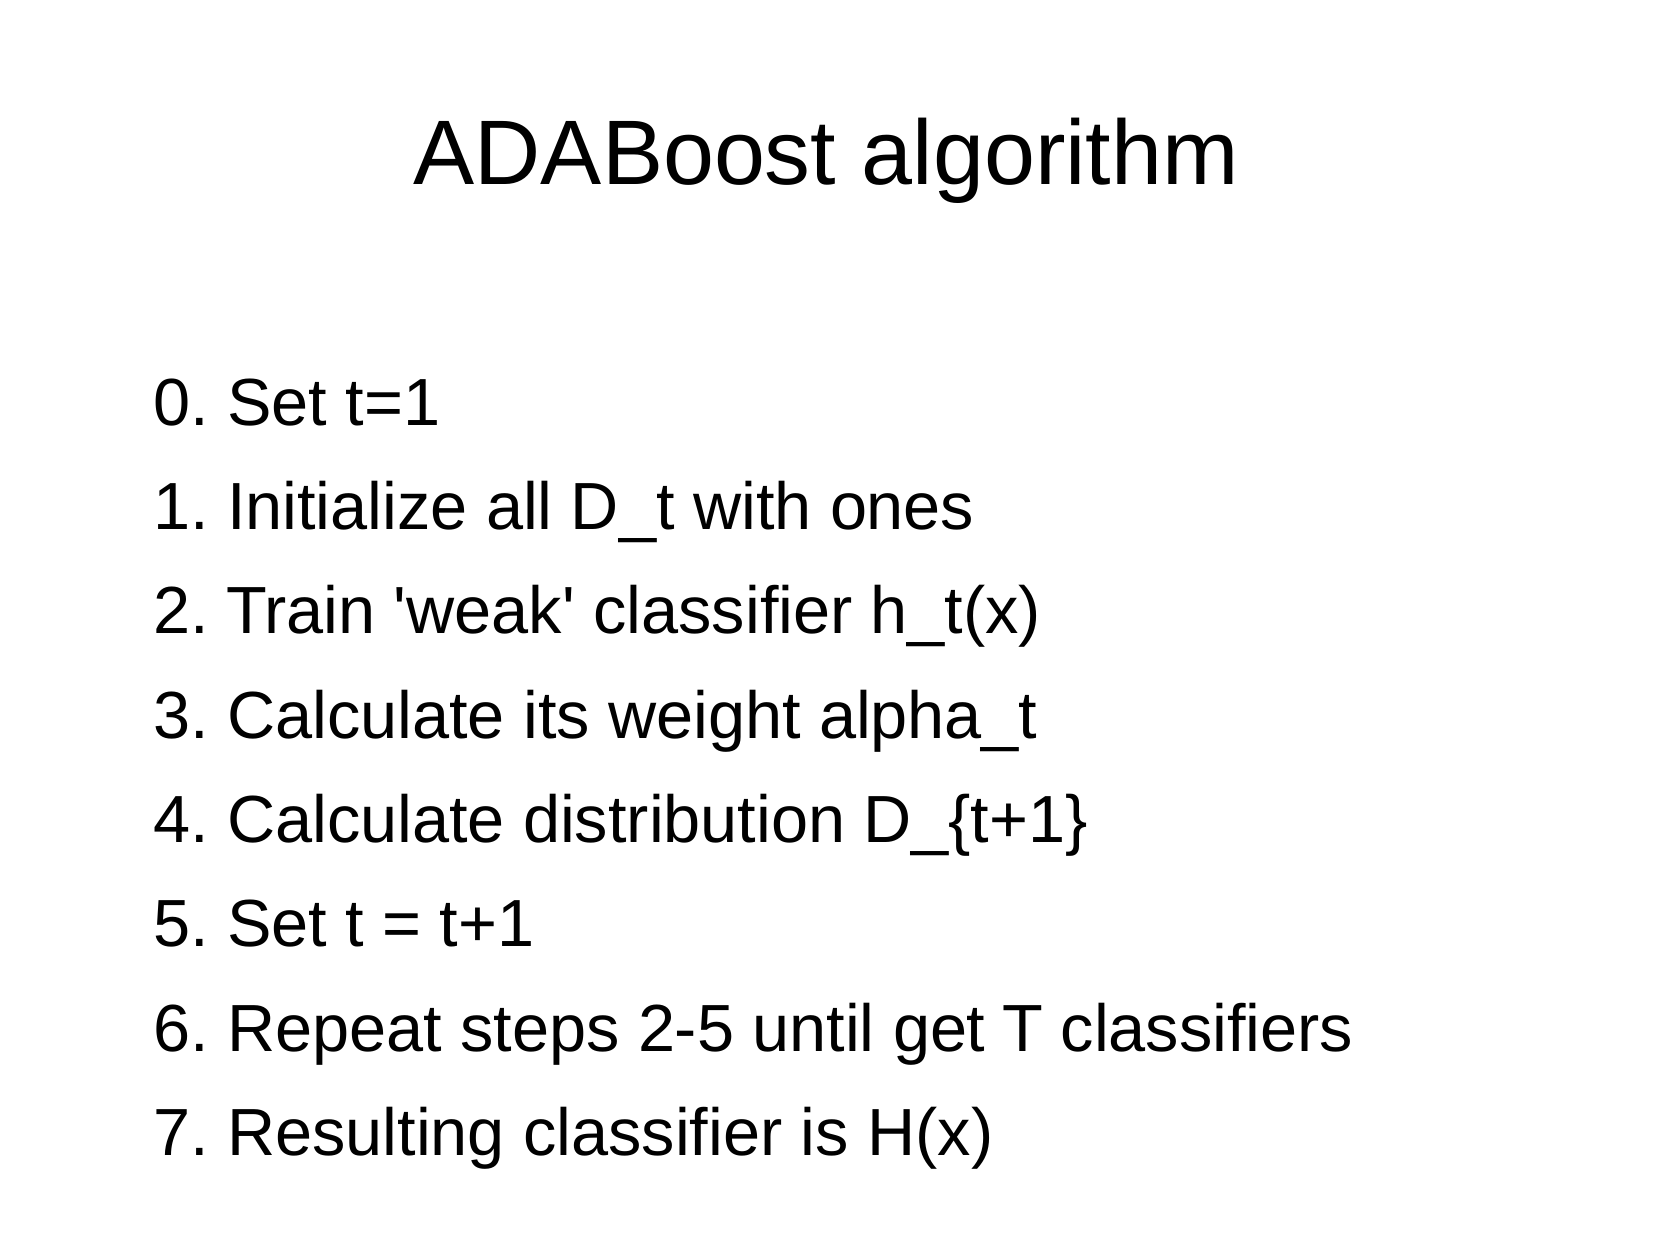

# ADABoost algorithm
0. Set t=1
1. Initialize all D_t with ones
2. Train 'weak' classifier h_t(x)
3. Calculate its weight alpha_t
4. Calculate distribution D_{t+1}
5. Set t = t+1
6. Repeat steps 2-5 until get T classifiers
7. Resulting classifier is H(x)